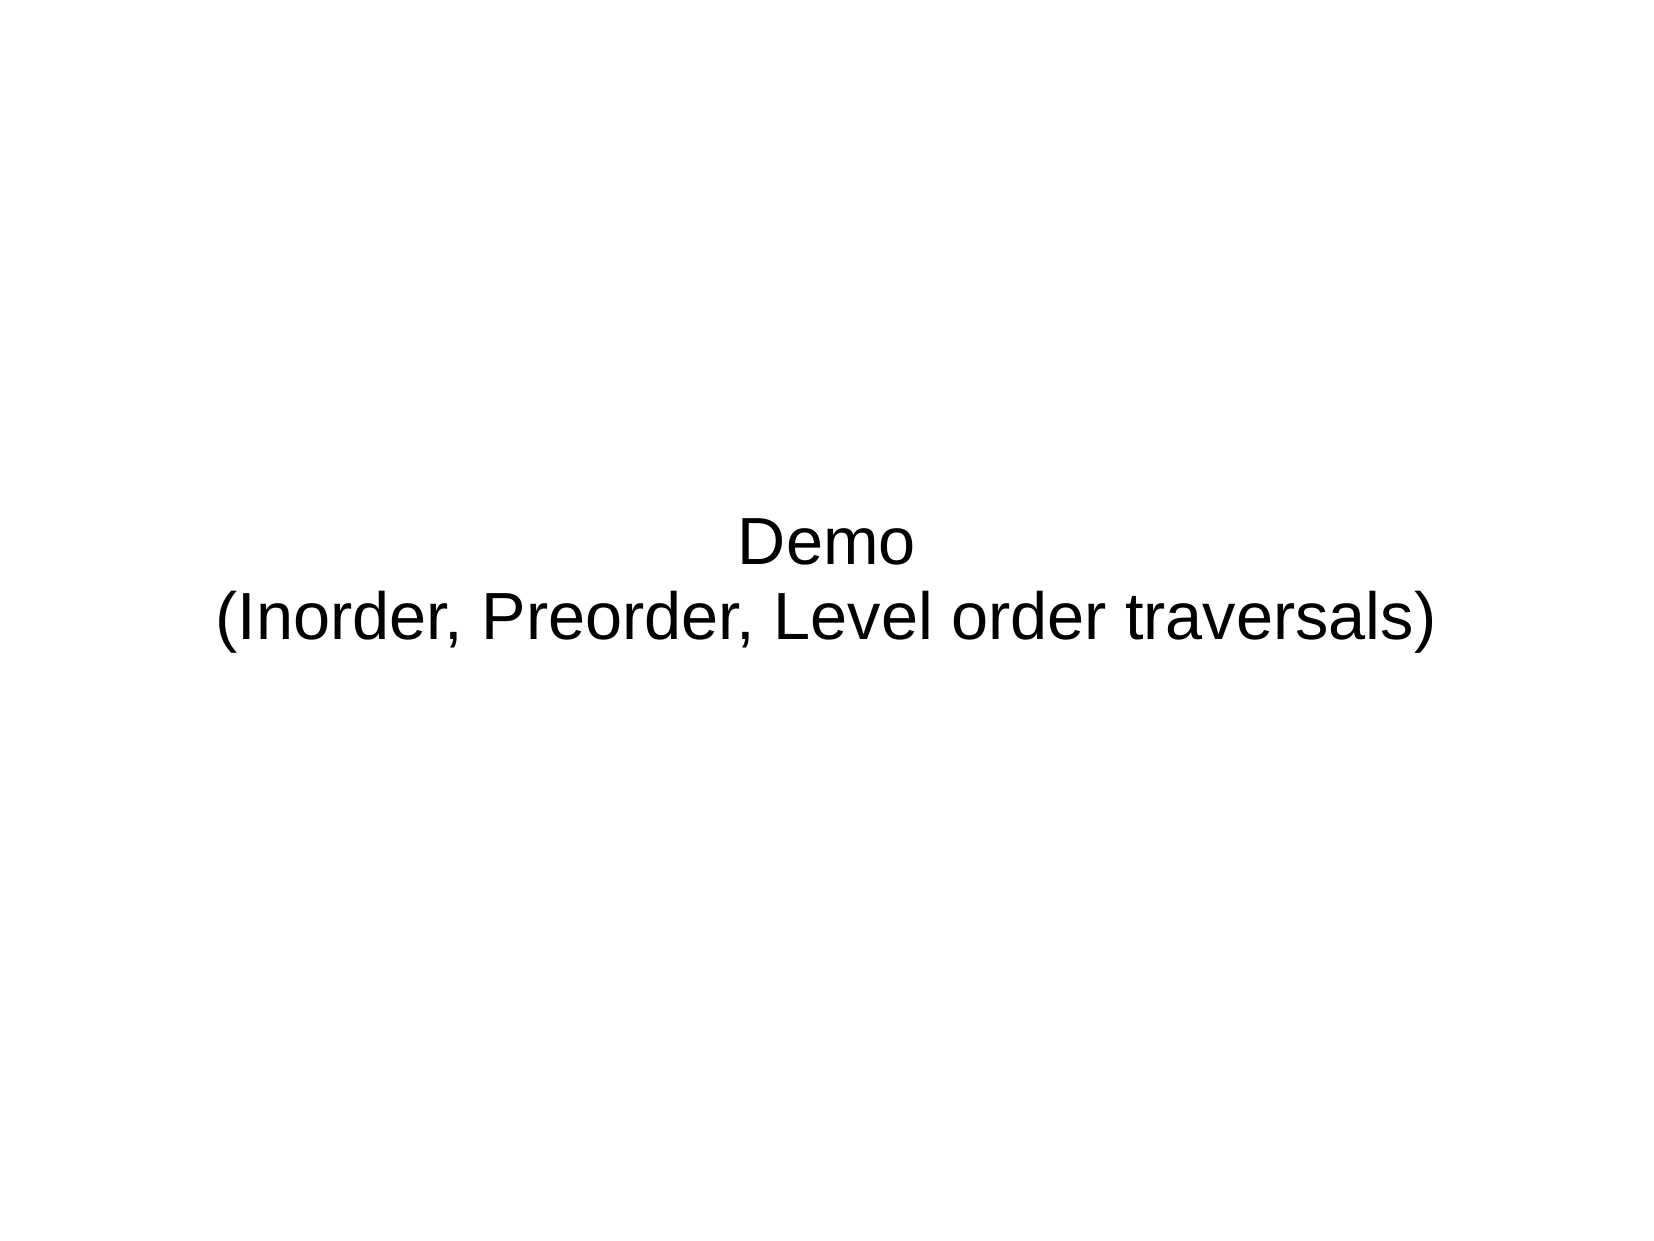

#
Demo
(Inorder, Preorder, Level order traversals)